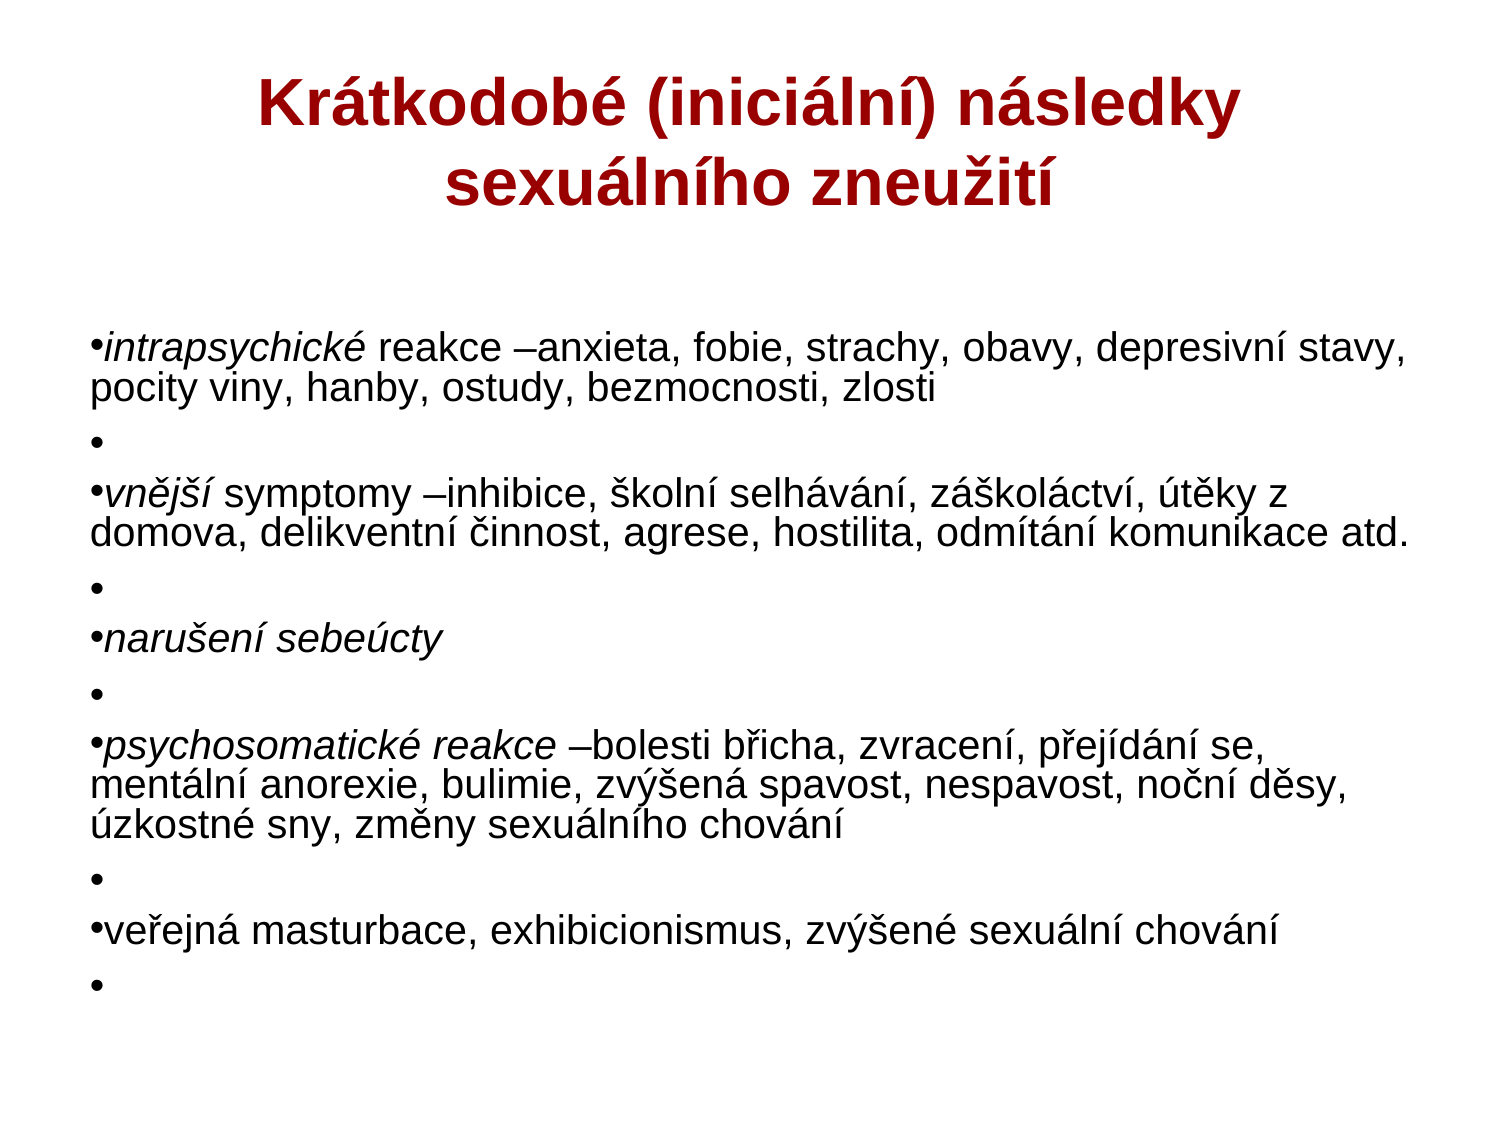

# Krátkodobé (iniciální) následky sexuálního zneužití
intrapsychické reakce –anxieta, fobie, strachy, obavy, depresivní stavy, pocity viny, hanby, ostudy, bezmocnosti, zlosti
vnější symptomy –inhibice, školní selhávání, záškoláctví, útěky z domova, delikventní činnost, agrese, hostilita, odmítání komunikace atd.
narušení sebeúcty
psychosomatické reakce –bolesti břicha, zvracení, přejídání se, mentální anorexie, bulimie, zvýšená spavost, nespavost, noční děsy, úzkostné sny, změny sexuálního chování
veřejná masturbace, exhibicionismus, zvýšené sexuální chování